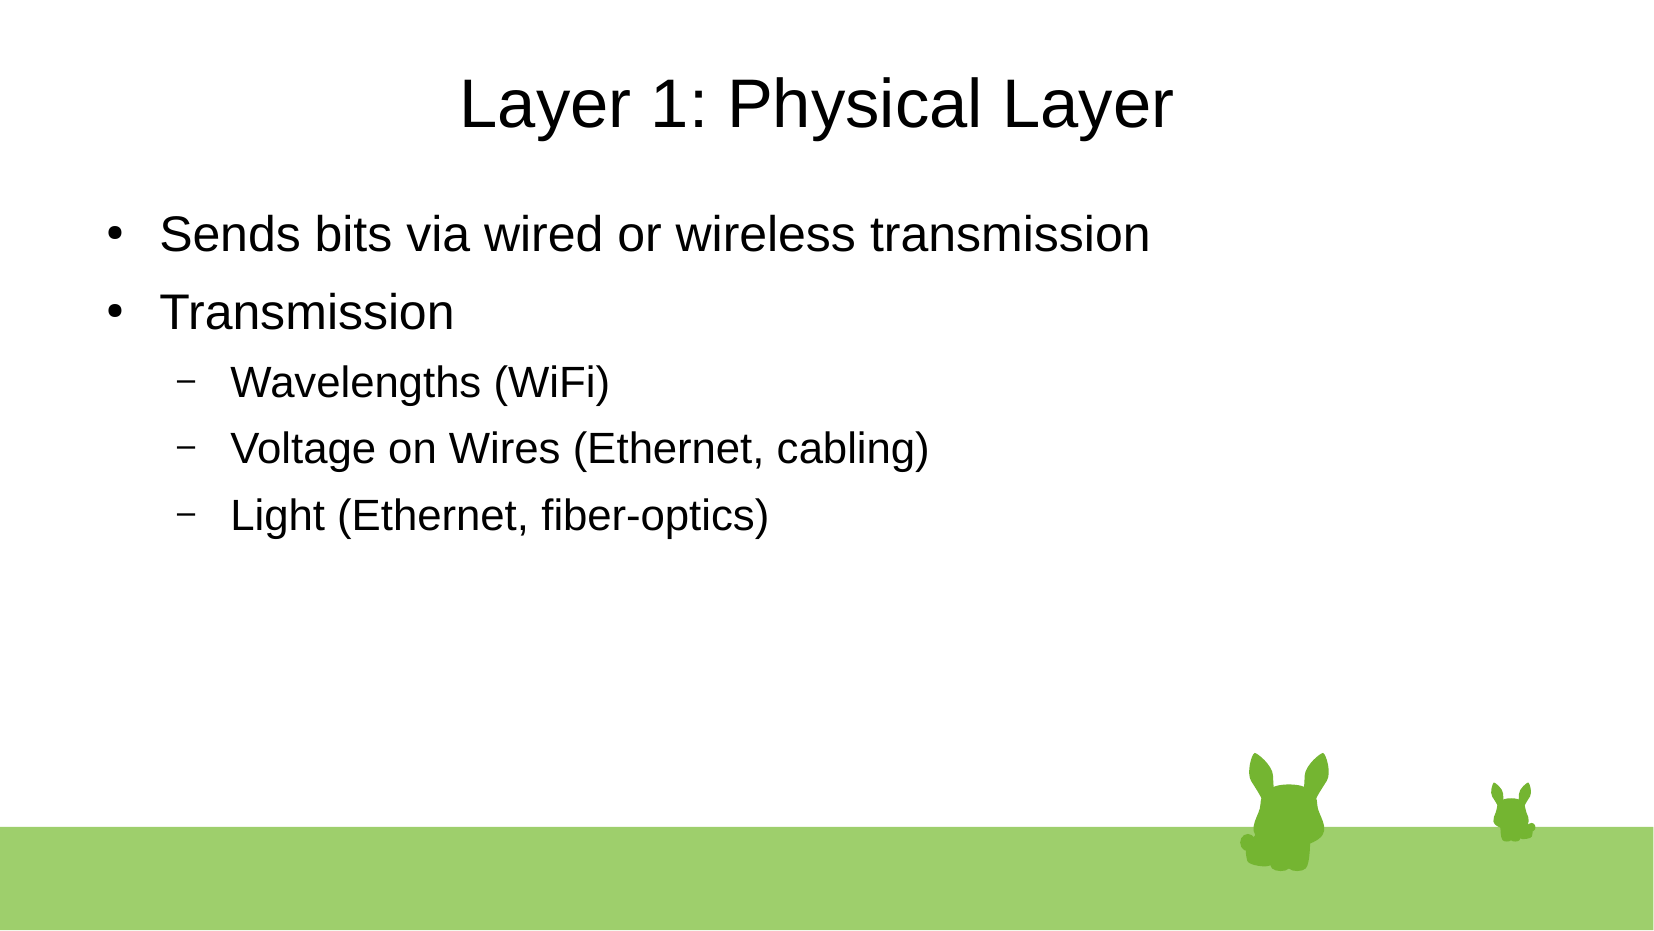

# Layer 1: Physical Layer
Sends bits via wired or wireless transmission
Transmission
Wavelengths (WiFi)
Voltage on Wires (Ethernet, cabling)
Light (Ethernet, fiber-optics)